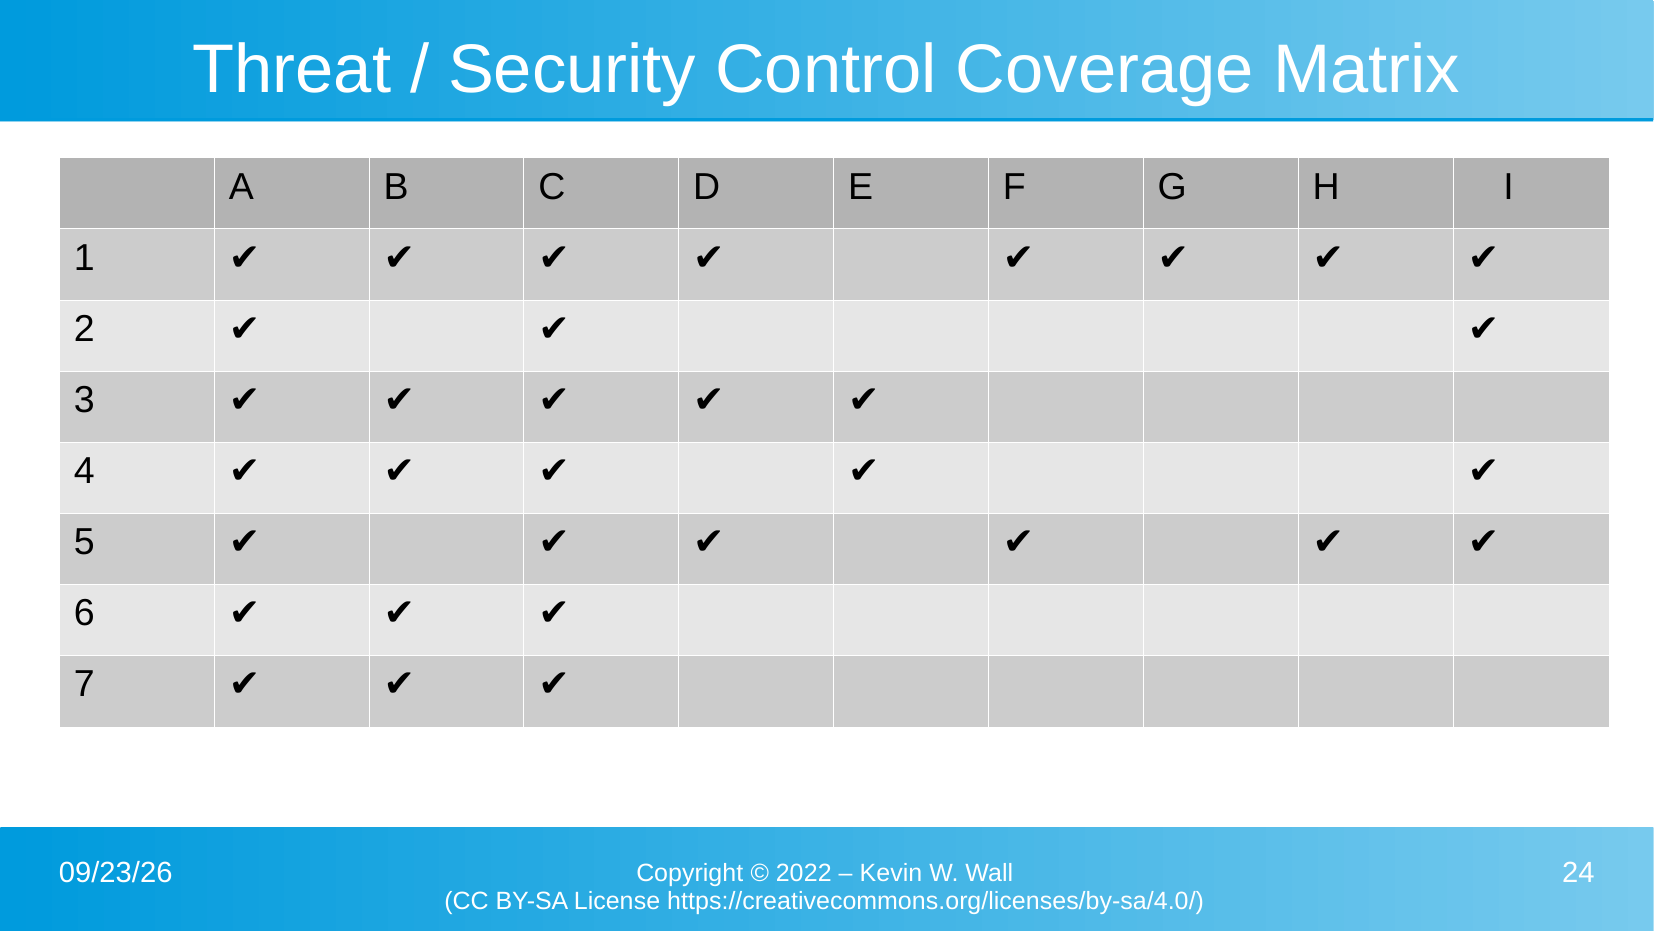

# Threat / Security Control Coverage Matrix
| | A | B | C | D | E | F | G | H | I |
| --- | --- | --- | --- | --- | --- | --- | --- | --- | --- |
| 1 | ✔️ | ✔️ | ✔️ | ✔️ | | ✔️ | ✔️ | ✔️ | ✔️ |
| 2 | ✔️ | | ✔️ | | | | | | ✔️ |
| 3 | ✔️ | ✔️ | ✔️ | ✔️ | ✔️ | | | | |
| 4 | ✔️ | ✔️ | ✔️ | | ✔️ | | | | ✔️ |
| 5 | ✔️ | | ✔️ | ✔️ | | ✔️ | | ✔️ | ✔️ |
| 6 | ✔️ | ✔️ | ✔️ | | | | | | |
| 7 | ✔️ | ✔️ | ✔️ | | | | | | |
24